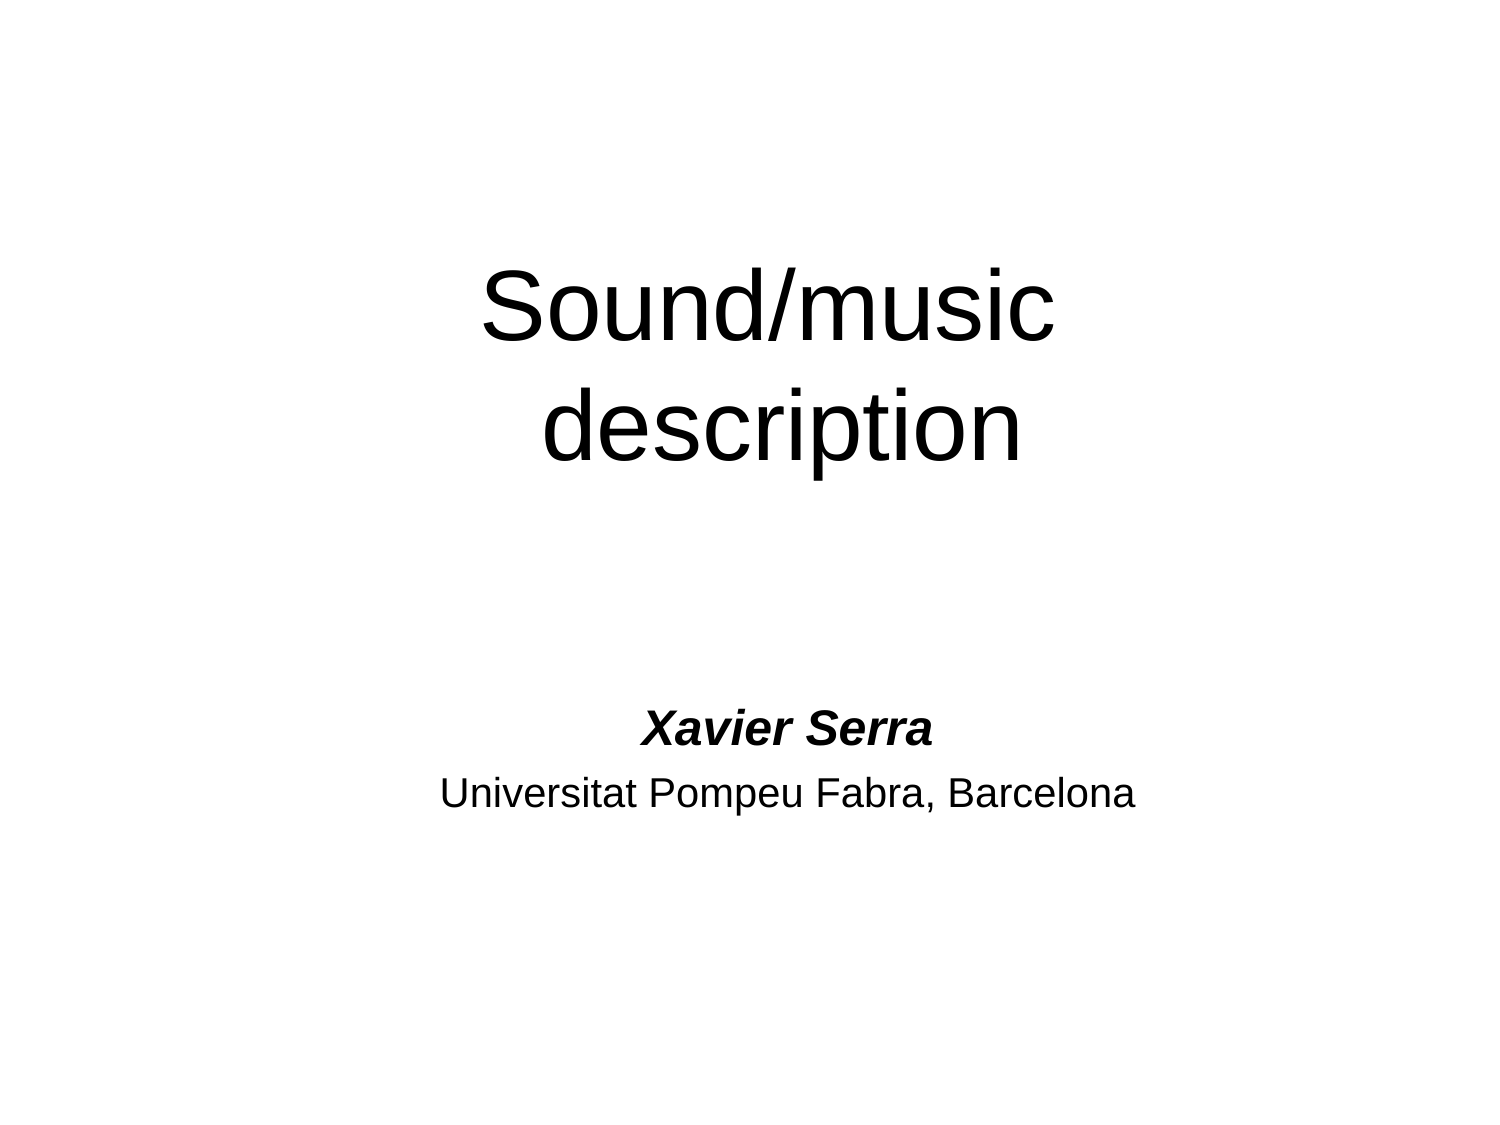

# Sound/music description
Xavier Serra
Universitat Pompeu Fabra, Barcelona